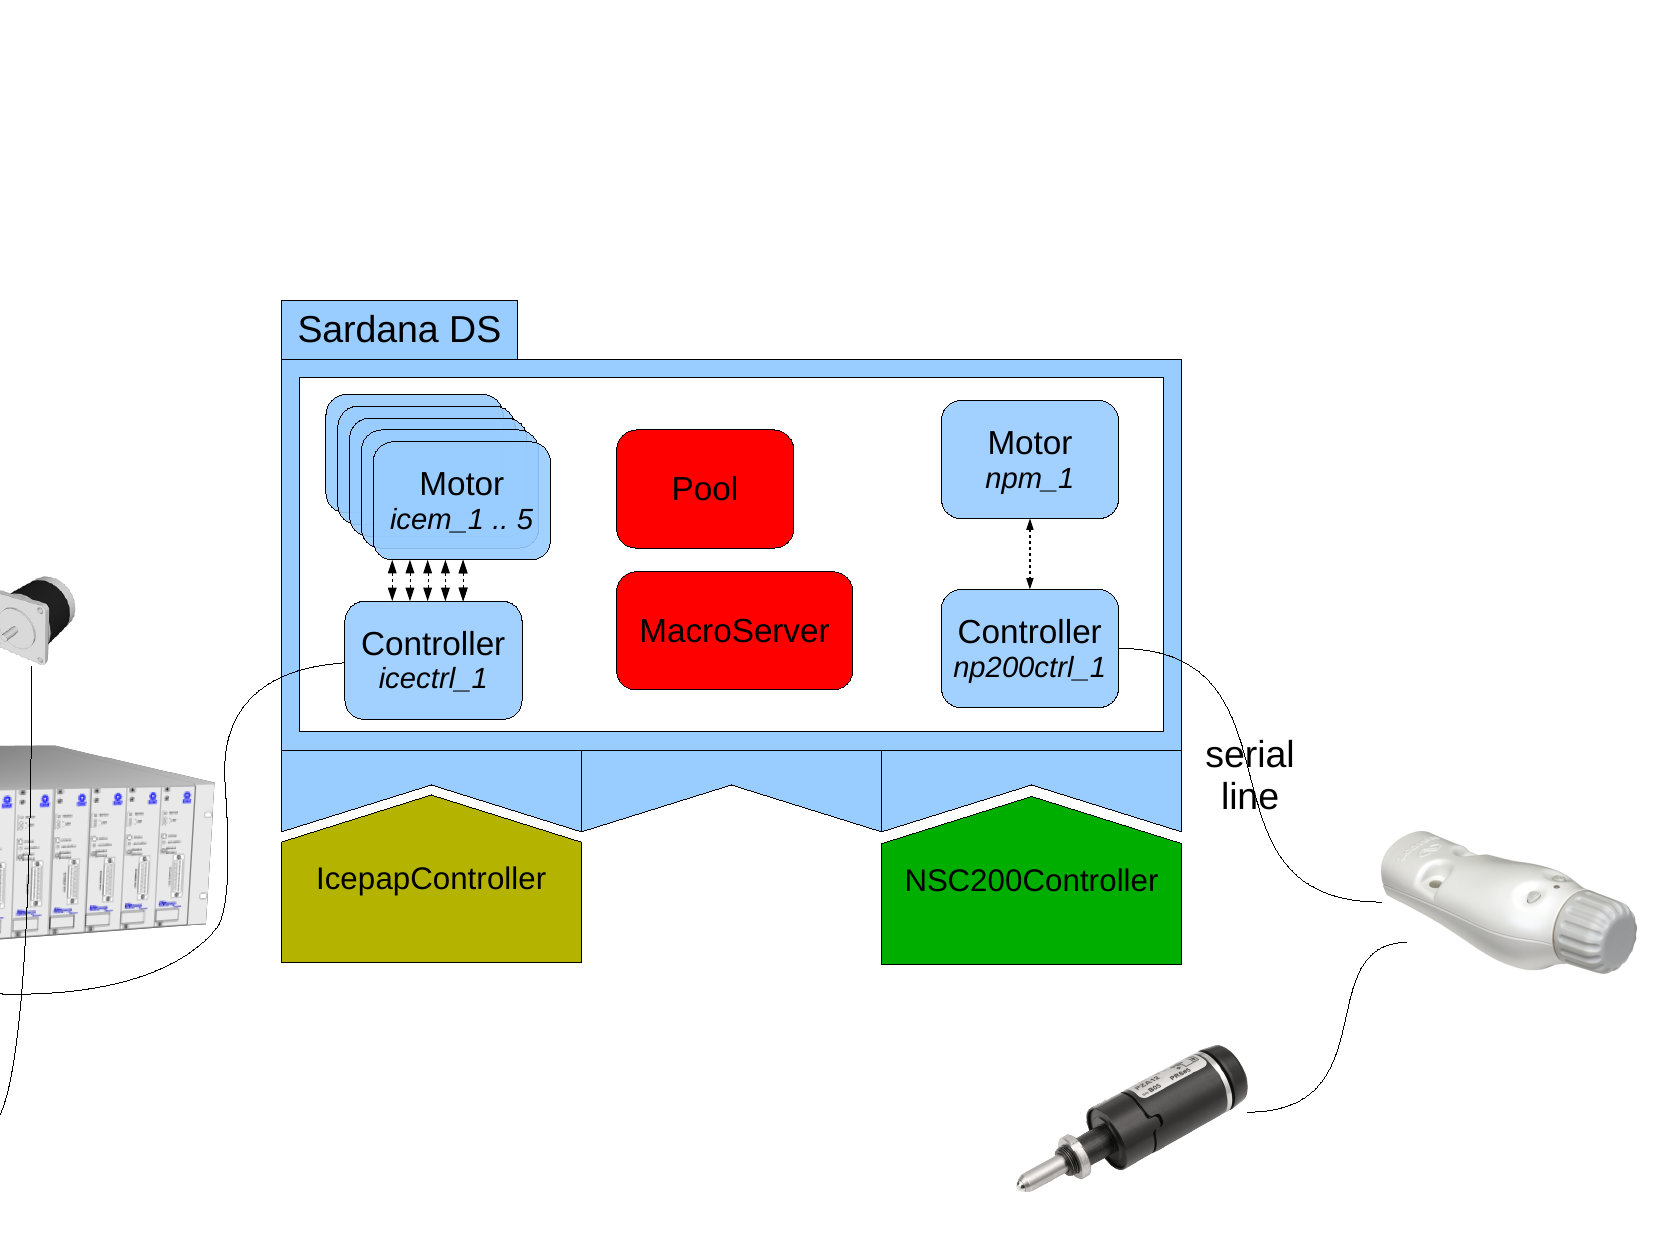

Sardana DS
Motor
npm_1
Pool
Motor
icem_1 .. 5
MacroServer
Controller
np200ctrl_1
Controller
icectrl_1
IcepapController
NSC200Controller